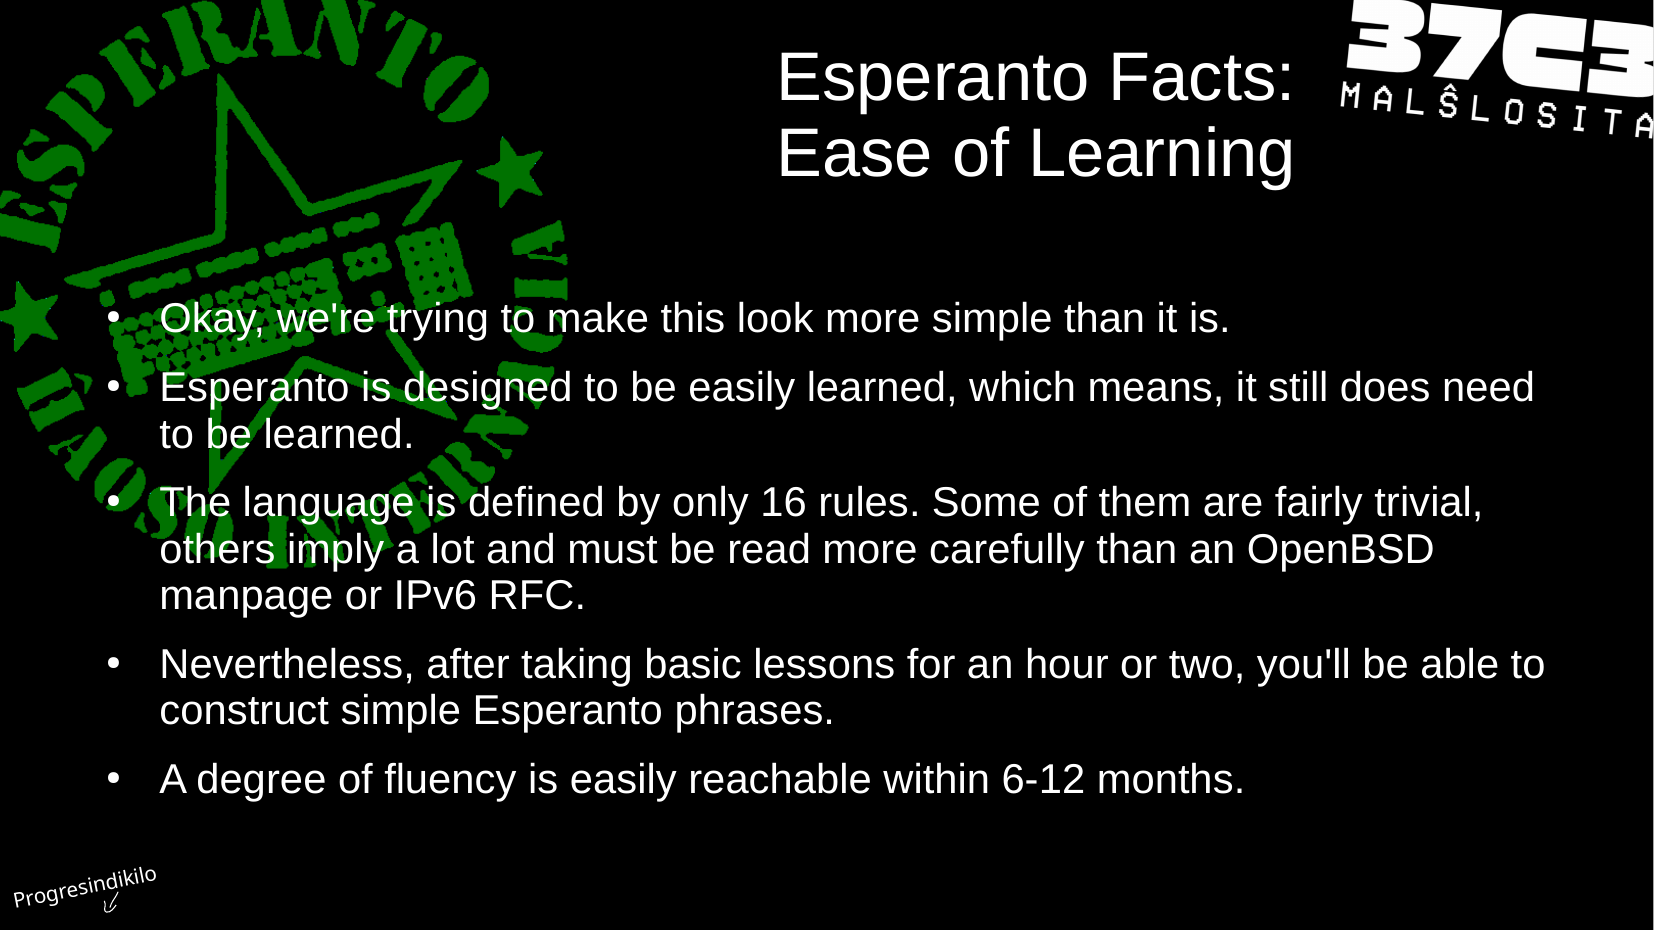

# Esperanto Facts: Ease of Learning
Okay, we're trying to make this look more simple than it is.
Esperanto is designed to be easily learned, which means, it still does need to be learned.
The language is defined by only 16 rules. Some of them are fairly trivial, others imply a lot and must be read more carefully than an OpenBSD manpage or IPv6 RFC.
Nevertheless, after taking basic lessons for an hour or two, you'll be able to construct simple Esperanto phrases.
A degree of fluency is easily reachable within 6-12 months.